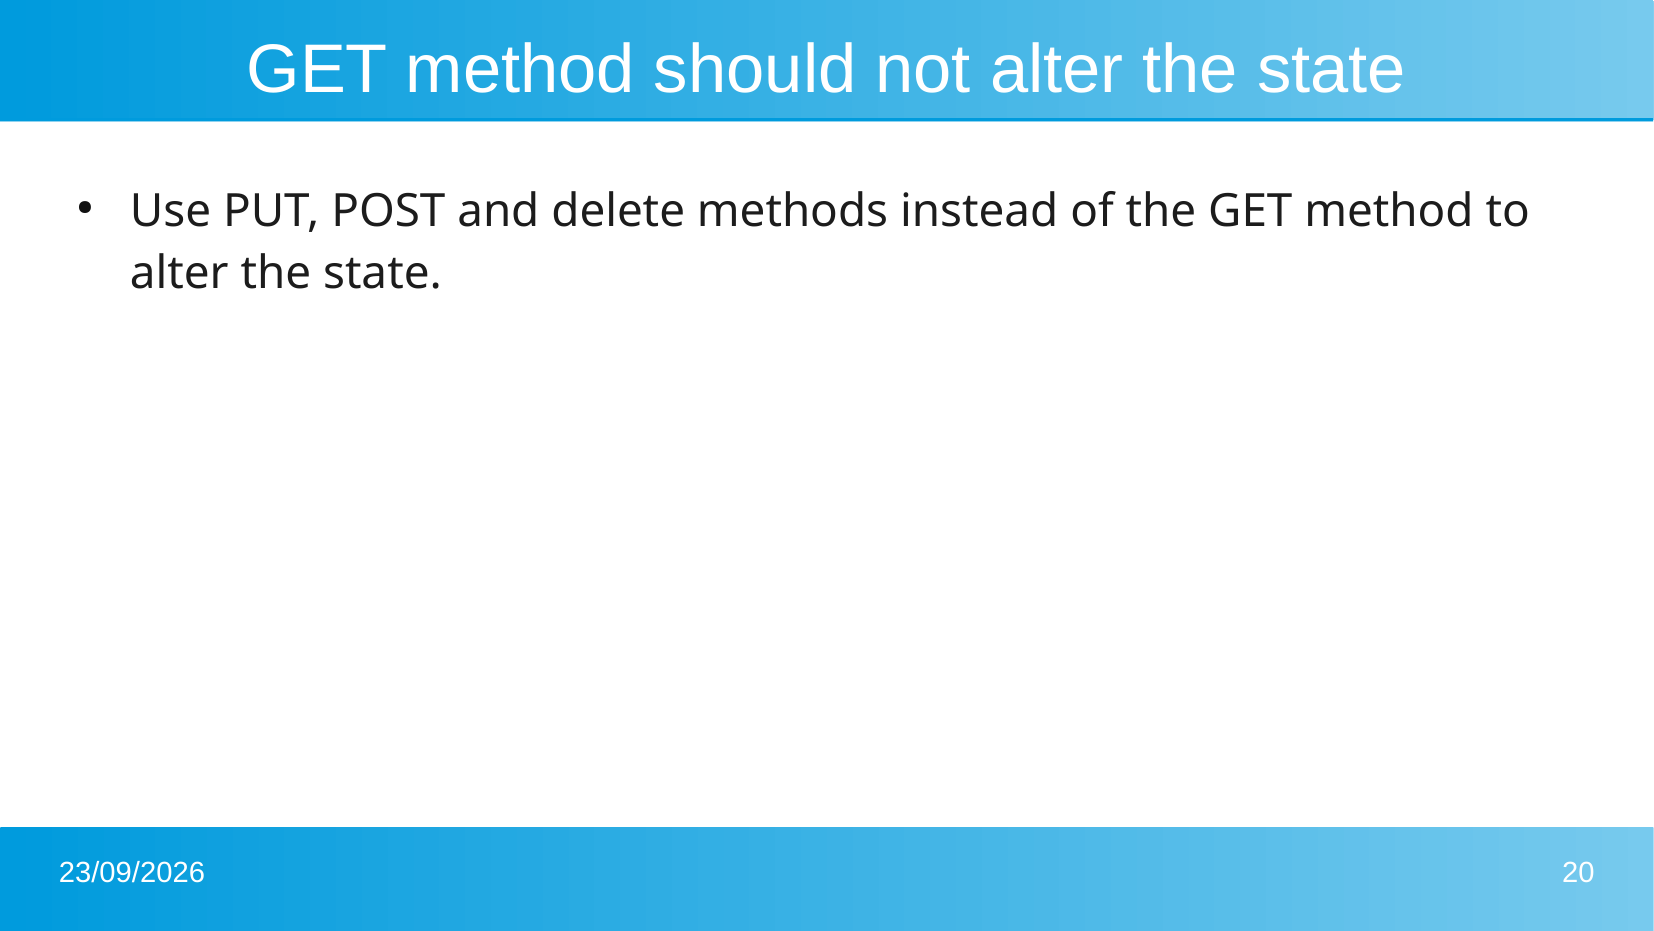

# GET method should not alter the state
Use PUT, POST and delete methods instead of the GET method to alter the state.
20